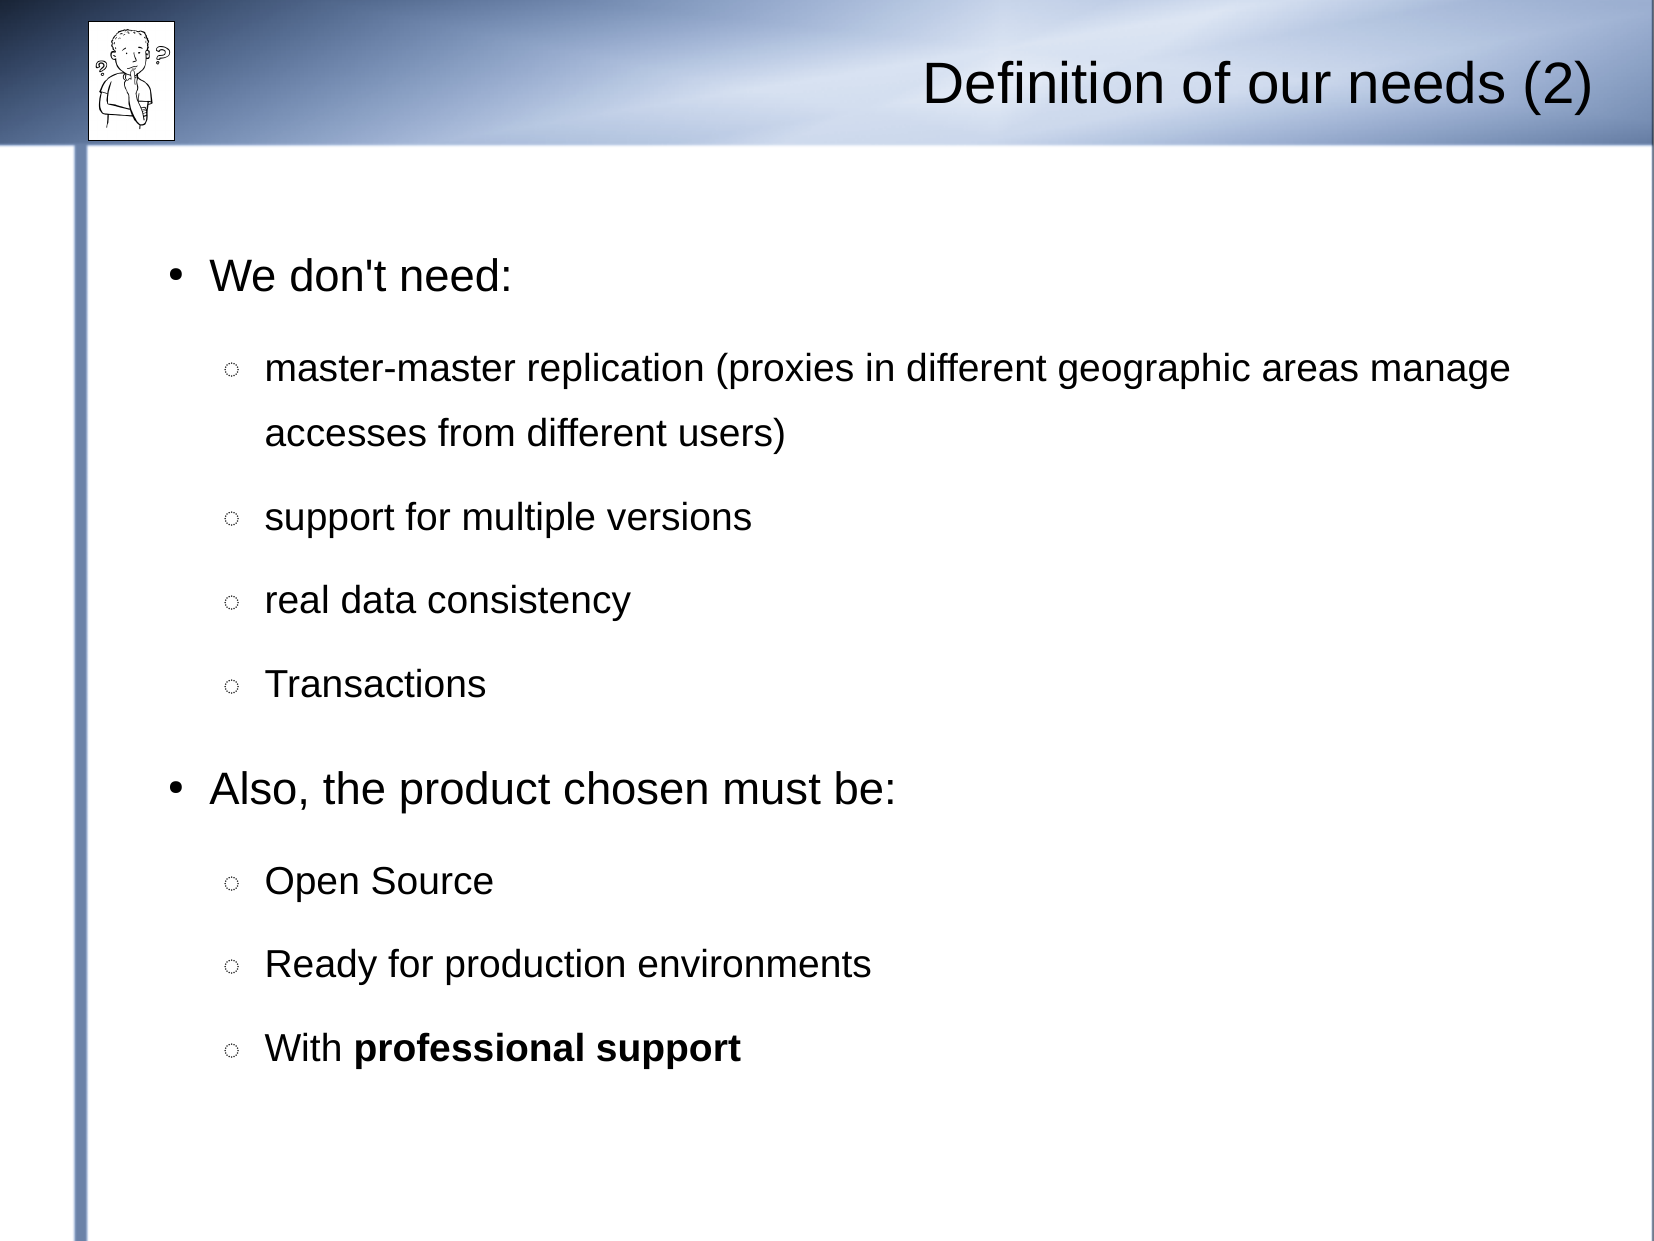

# Definition of our needs (2)
We don't need:
master-master replication (proxies in different geographic areas manage accesses from different users)
support for multiple versions
real data consistency
Transactions
Also, the product chosen must be:
Open Source
Ready for production environments
With professional support